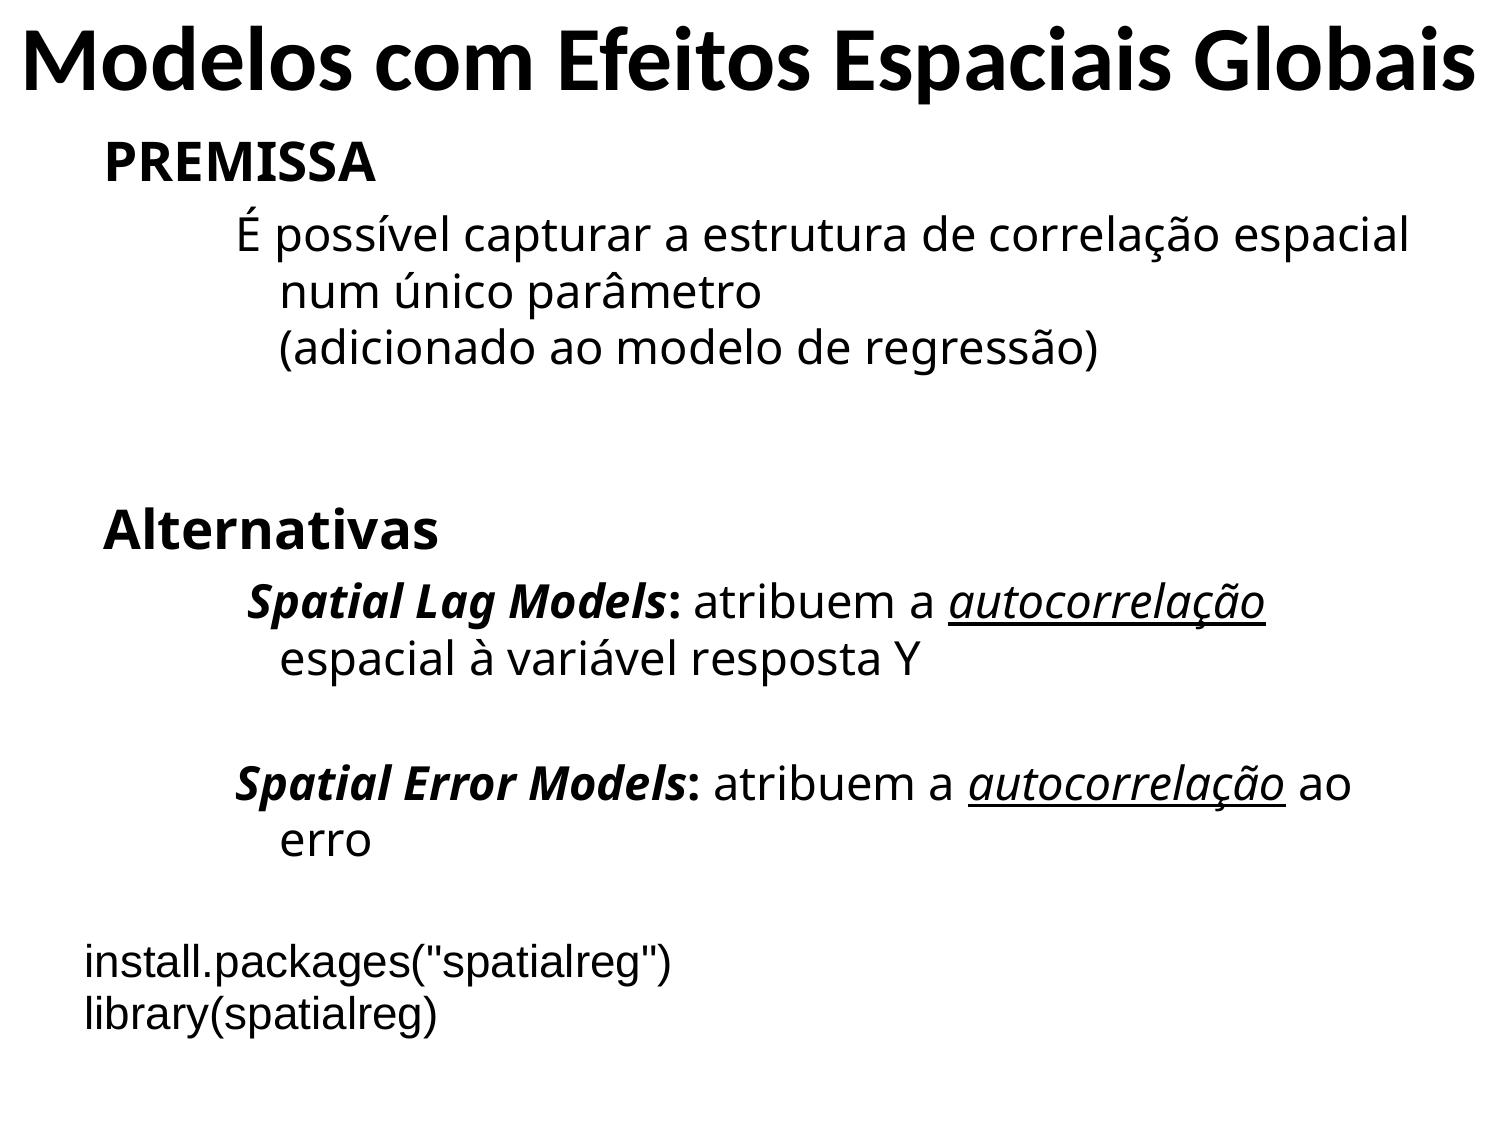

Modelos com Efeitos Espaciais Globais
# PREMISSA
É possível capturar a estrutura de correlação espacial num único parâmetro
(adicionado ao modelo de regressão)
Alternativas
 Spatial Lag Models: atribuem a autocorrelação espacial à variável resposta Y
Spatial Error Models: atribuem a autocorrelação ao erro
install.packages("spatialreg")
library(spatialreg)